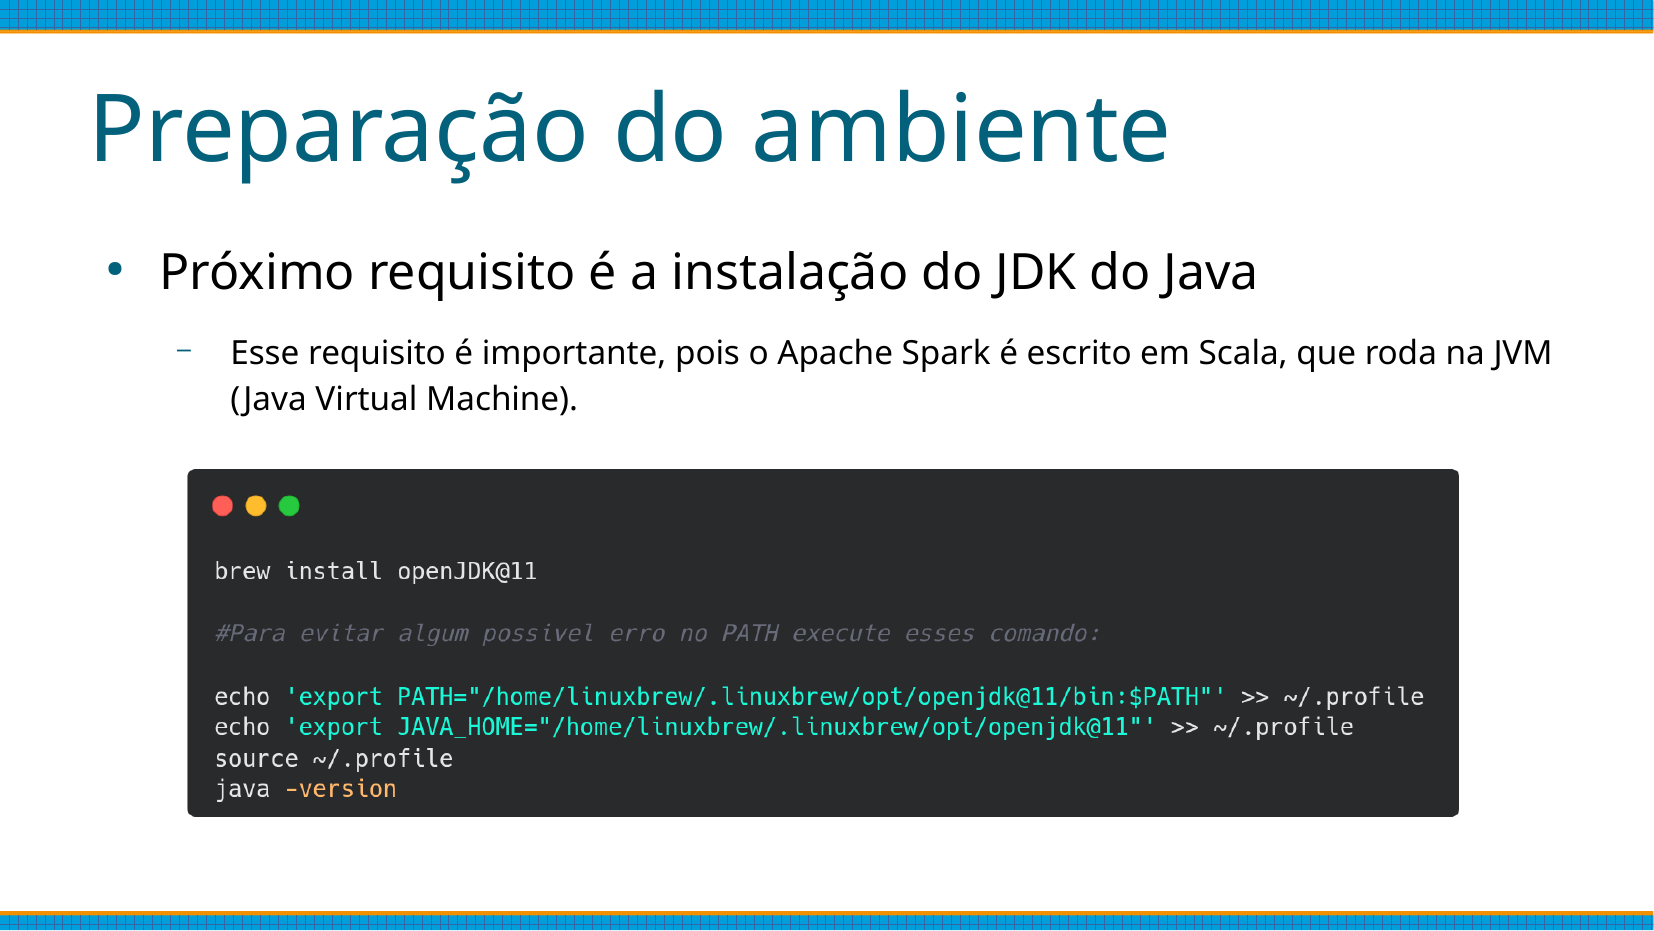

# Preparação do ambiente
Próximo requisito é a instalação do JDK do Java
Esse requisito é importante, pois o Apache Spark é escrito em Scala, que roda na JVM (Java Virtual Machine).